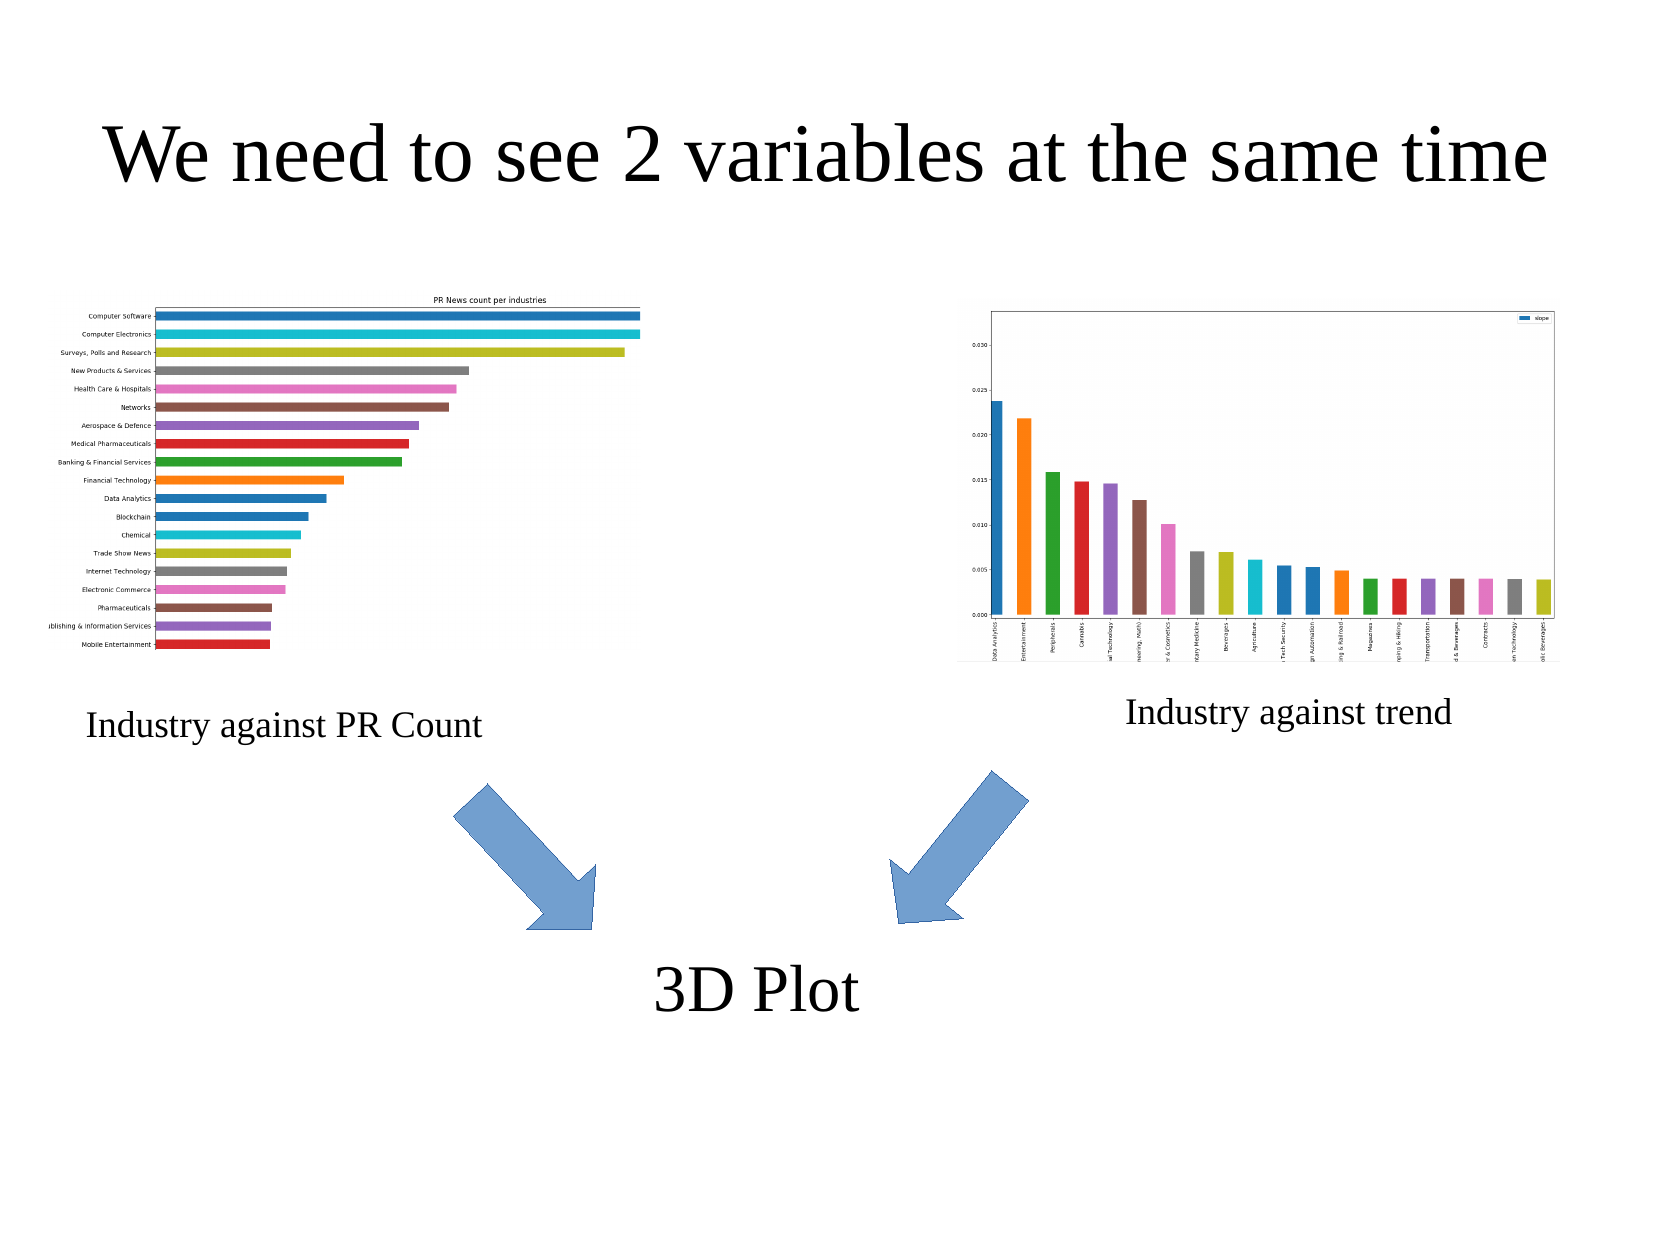

# We need to see 2 variables at the same time
Industry against trend
Industry against PR Count
3D Plot